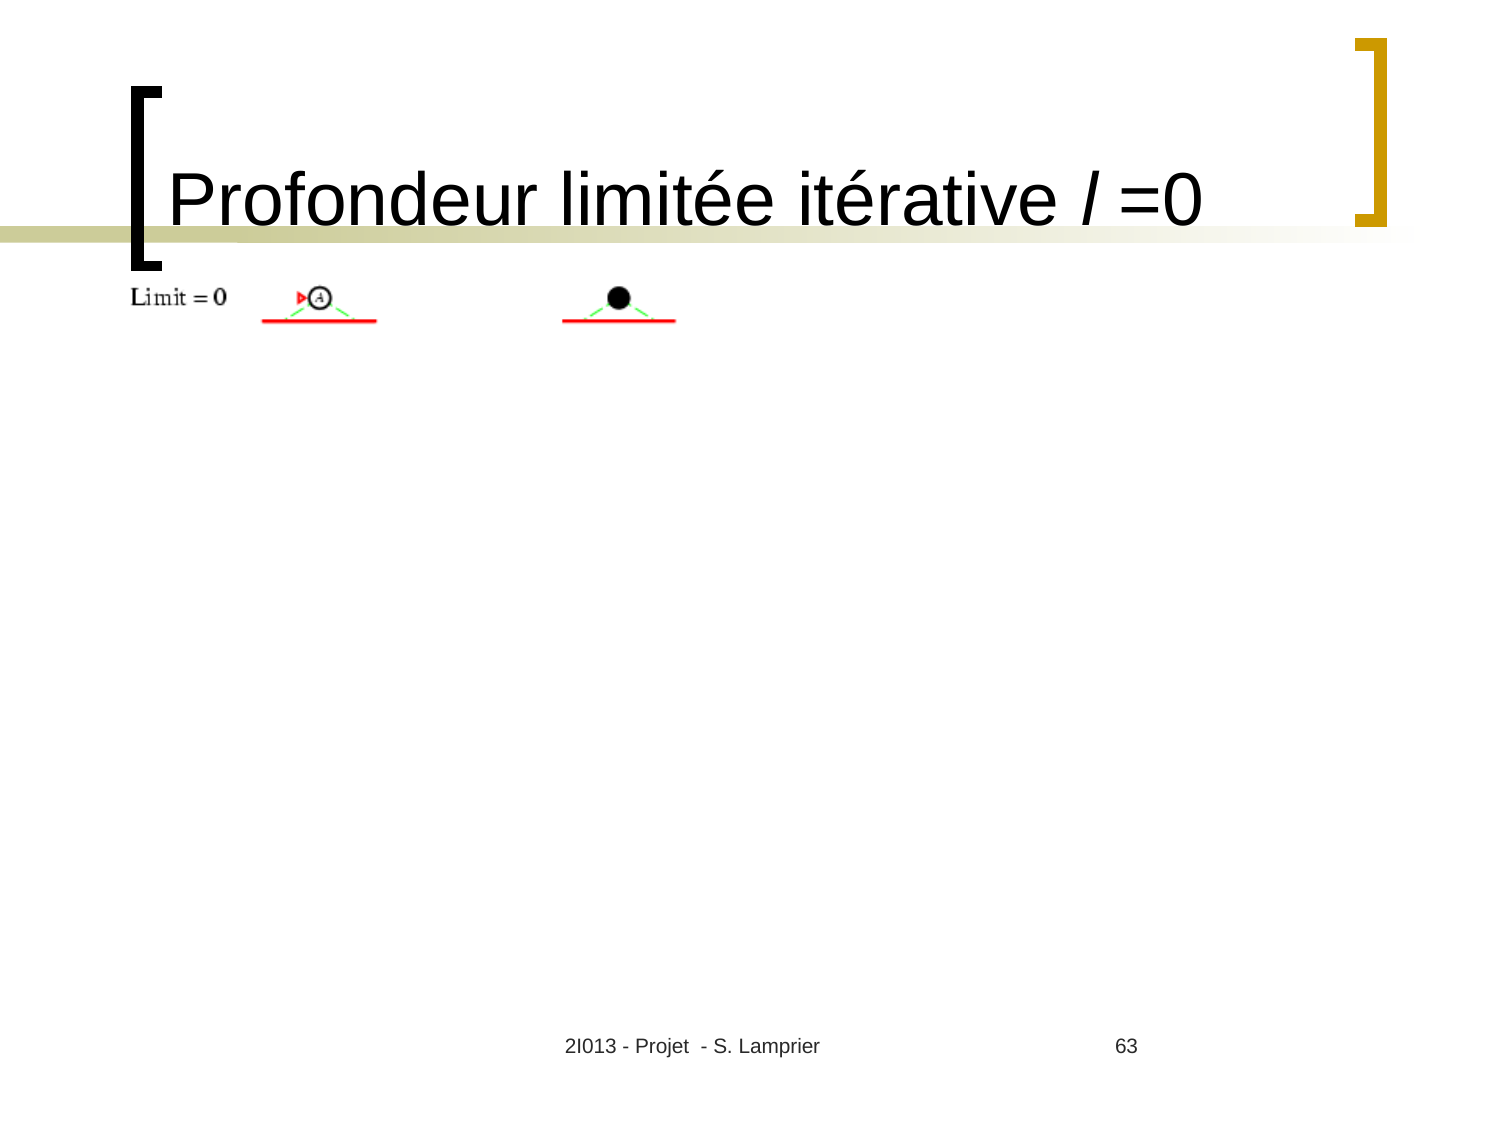

# Profondeur limitée itérative l =0
2I013 - Projet - S. Lamprier